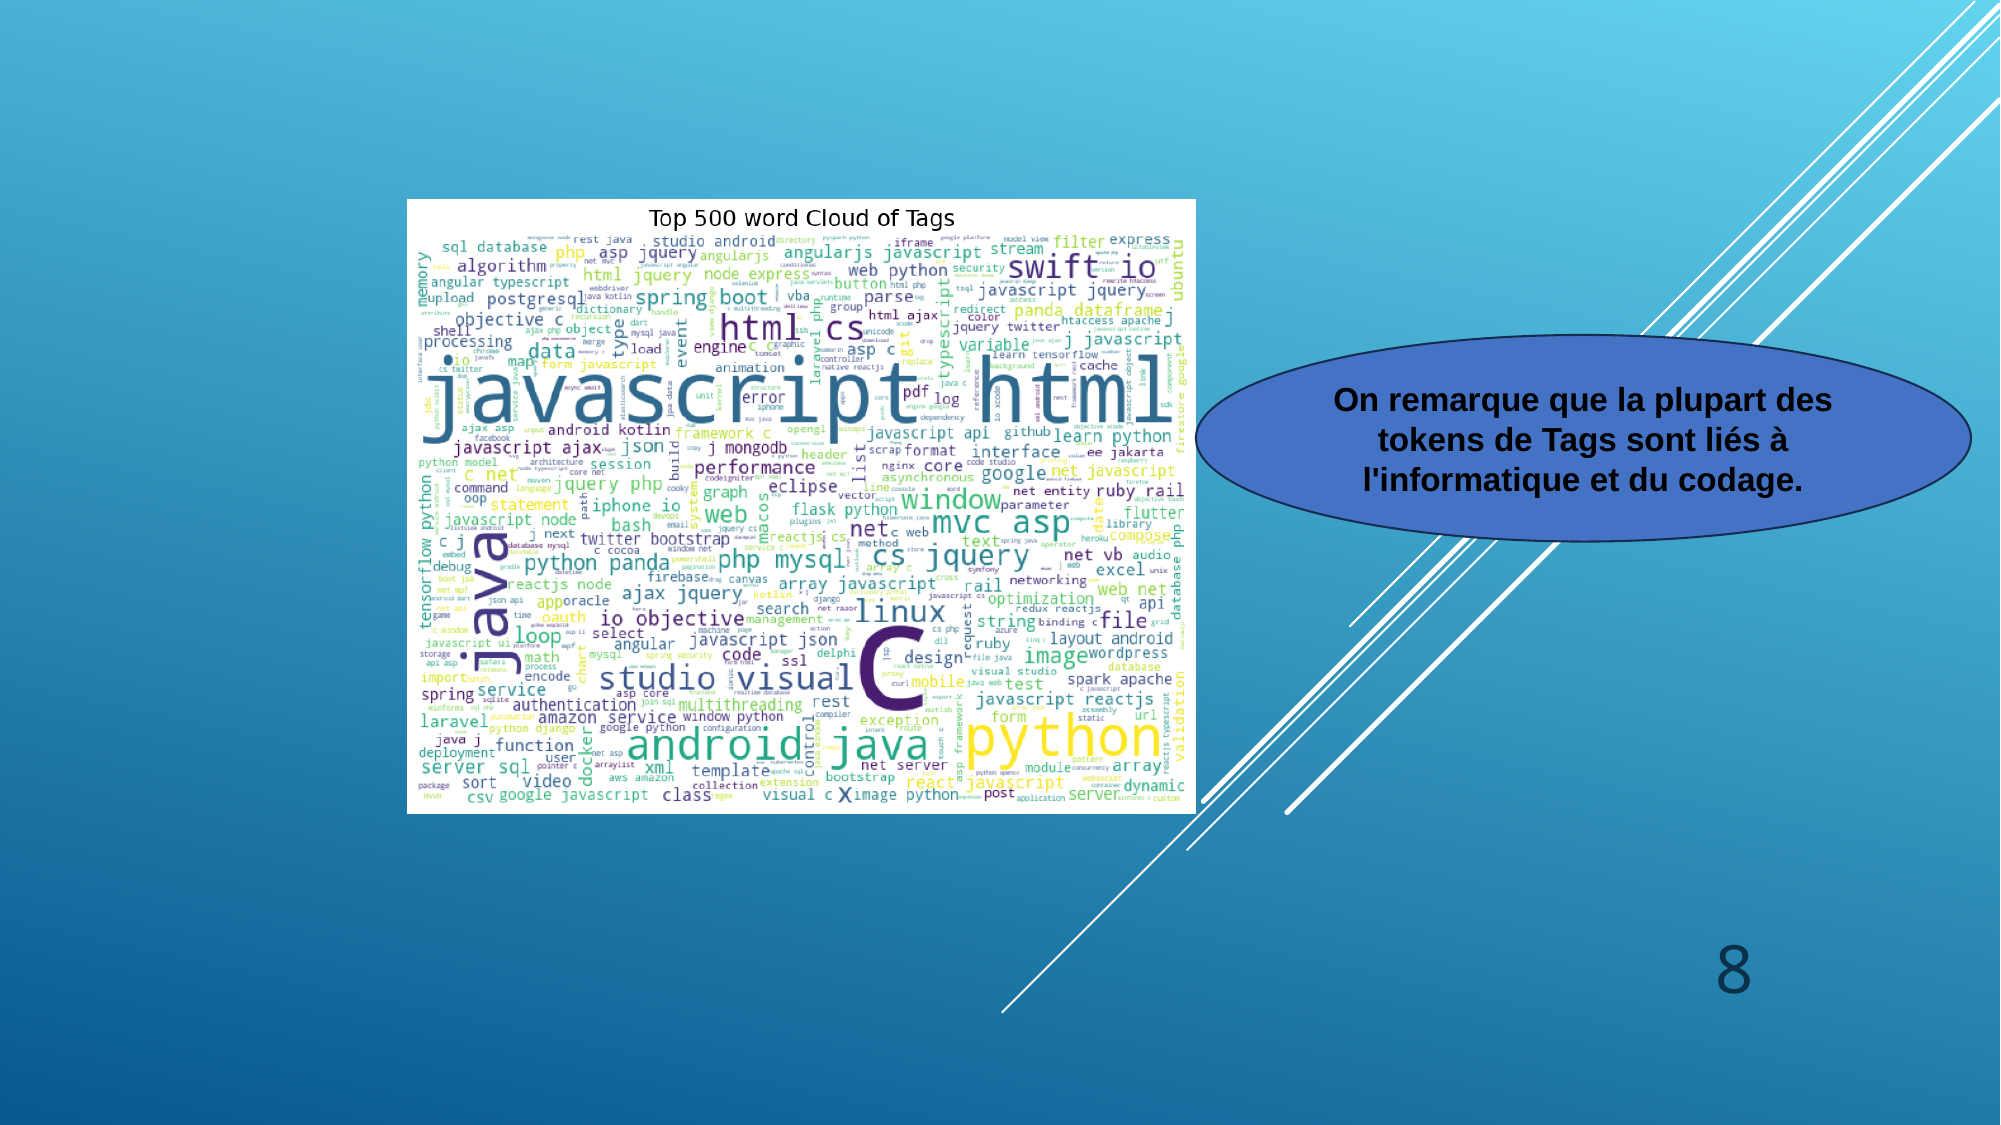

On remarque que la plupart des tokens de Tags sont liés à l'informatique et du codage.